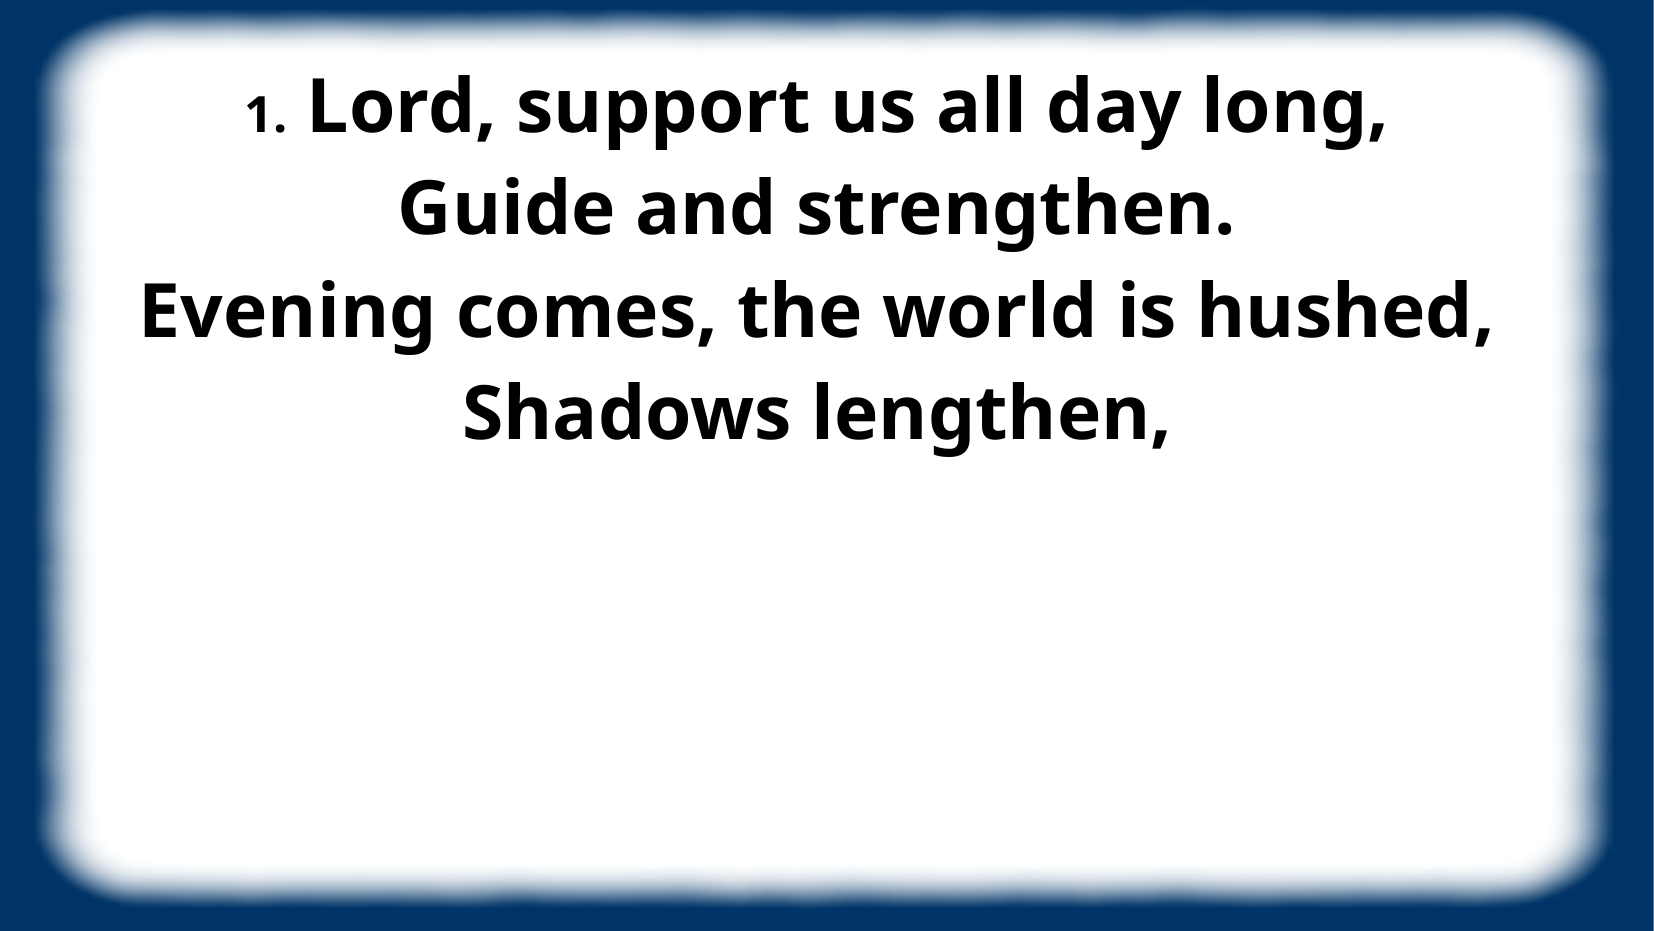

1. Lord, support us all day long,
Guide and strengthen.
Evening comes, the world is hushed,
Shadows lengthen,